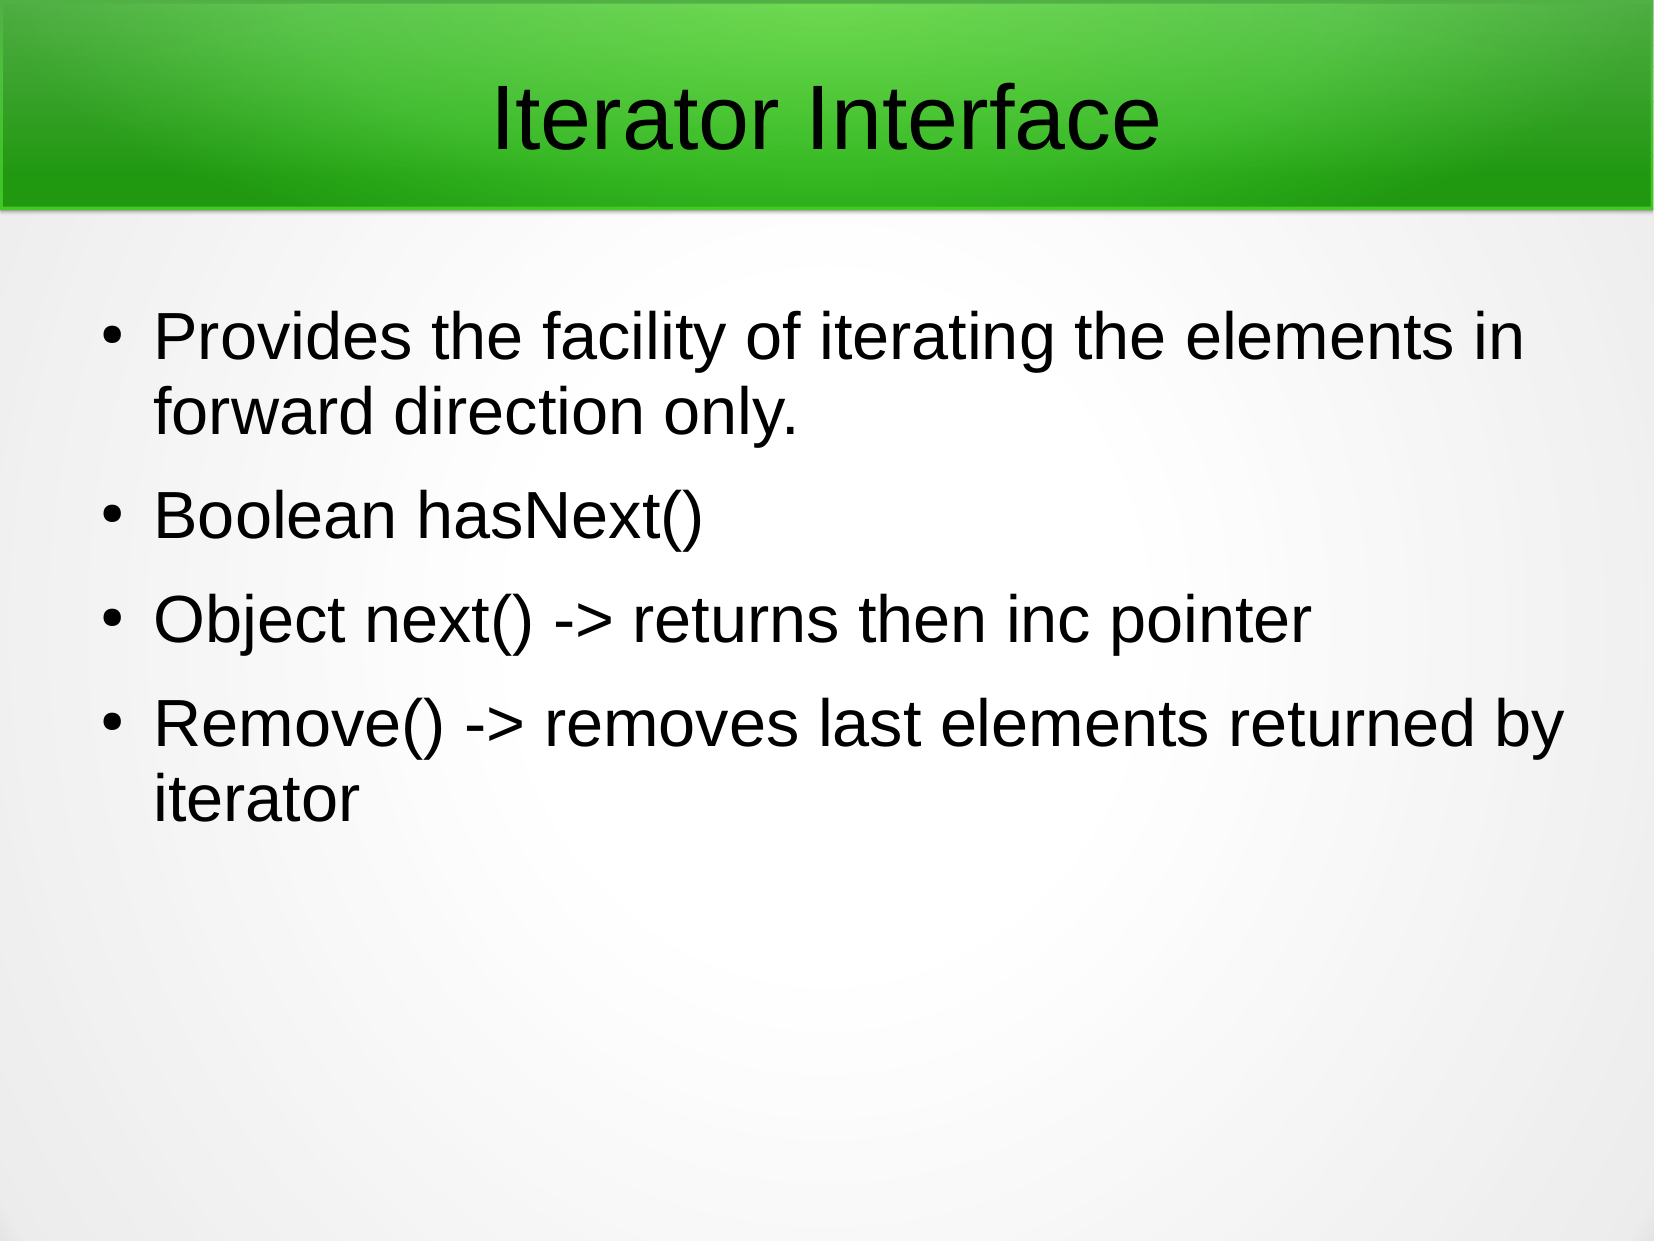

# Iterator Interface
Provides the facility of iterating the elements in forward direction only.
Boolean hasNext()
Object next() -> returns then inc pointer
Remove() -> removes last elements returned by iterator